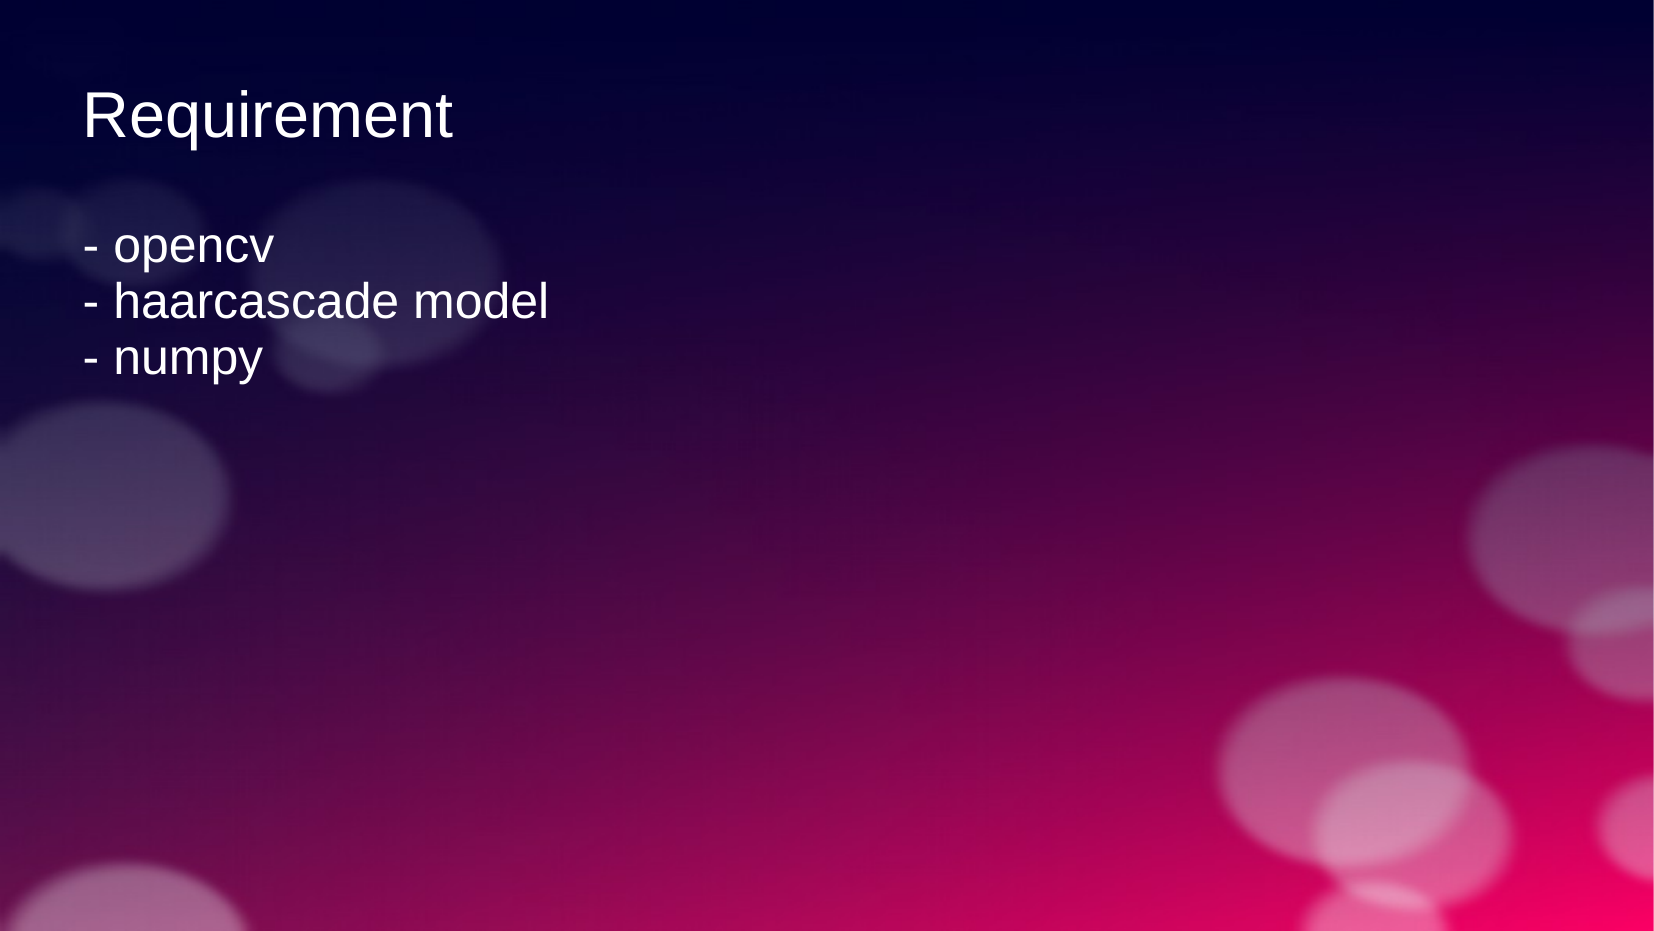

# Requirement
- opencv
- haarcascade model
- numpy